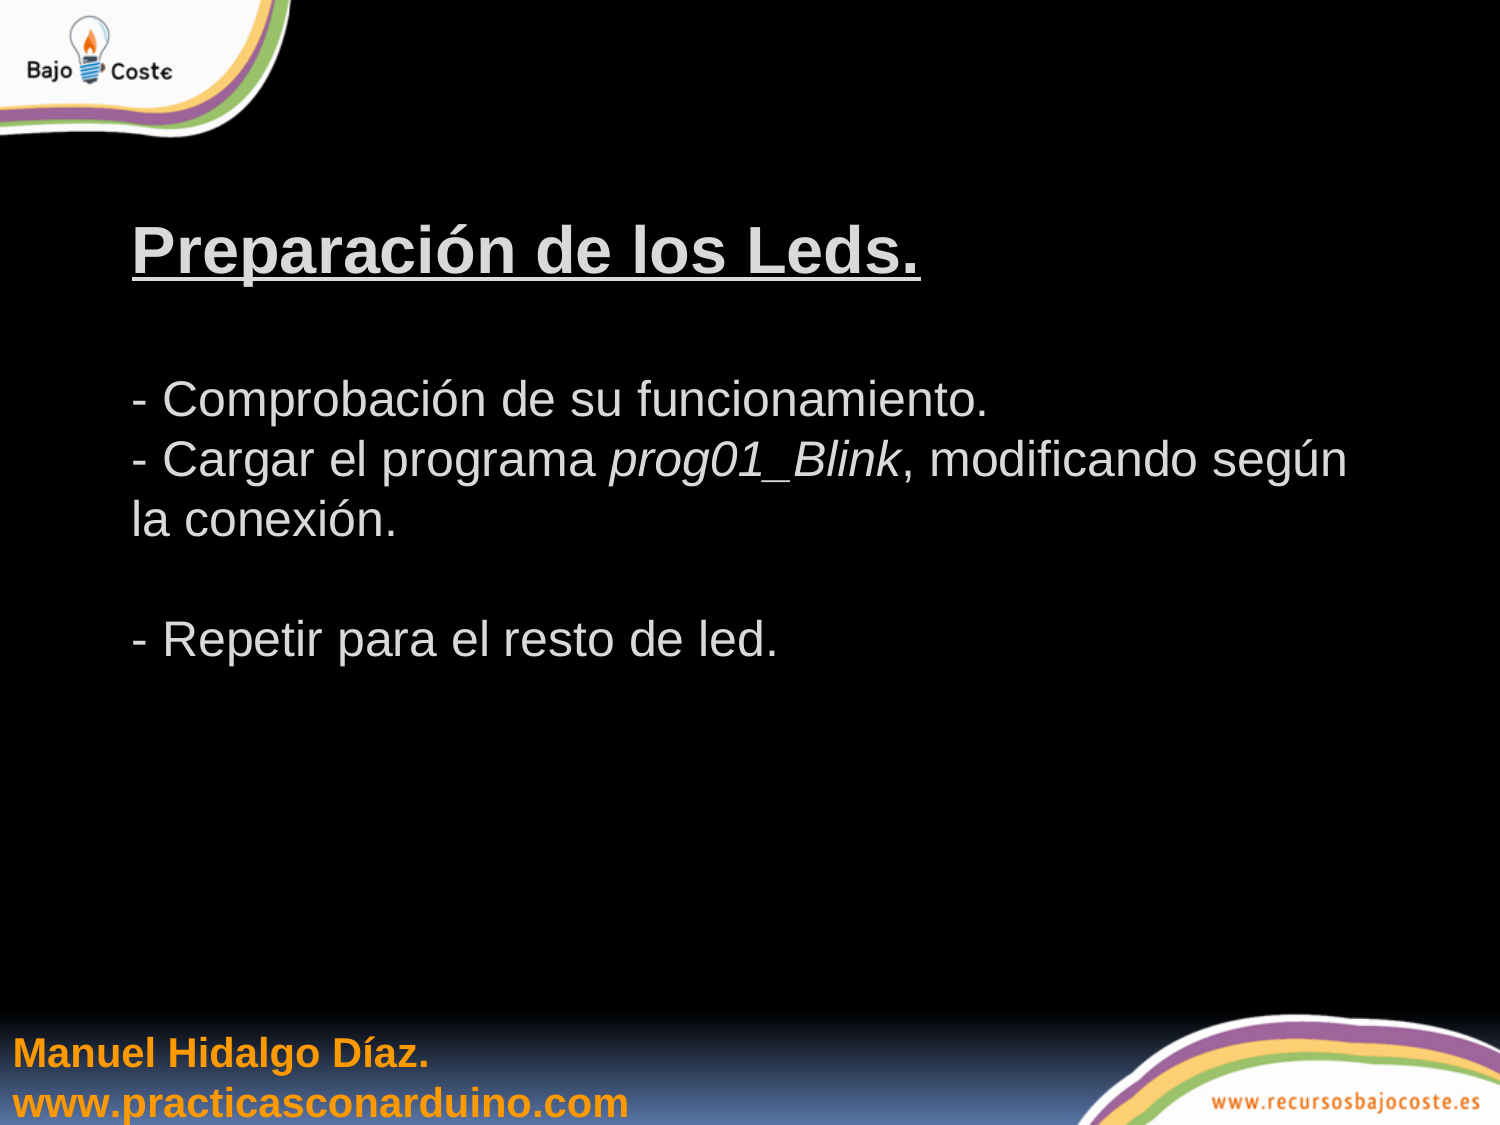

Preparación de los Leds.
- Comprobación de su funcionamiento.
- Cargar el programa prog01_Blink, modificando según la conexión.
- Repetir para el resto de led.
Manuel Hidalgo Díaz.
www.practicasconarduino.com